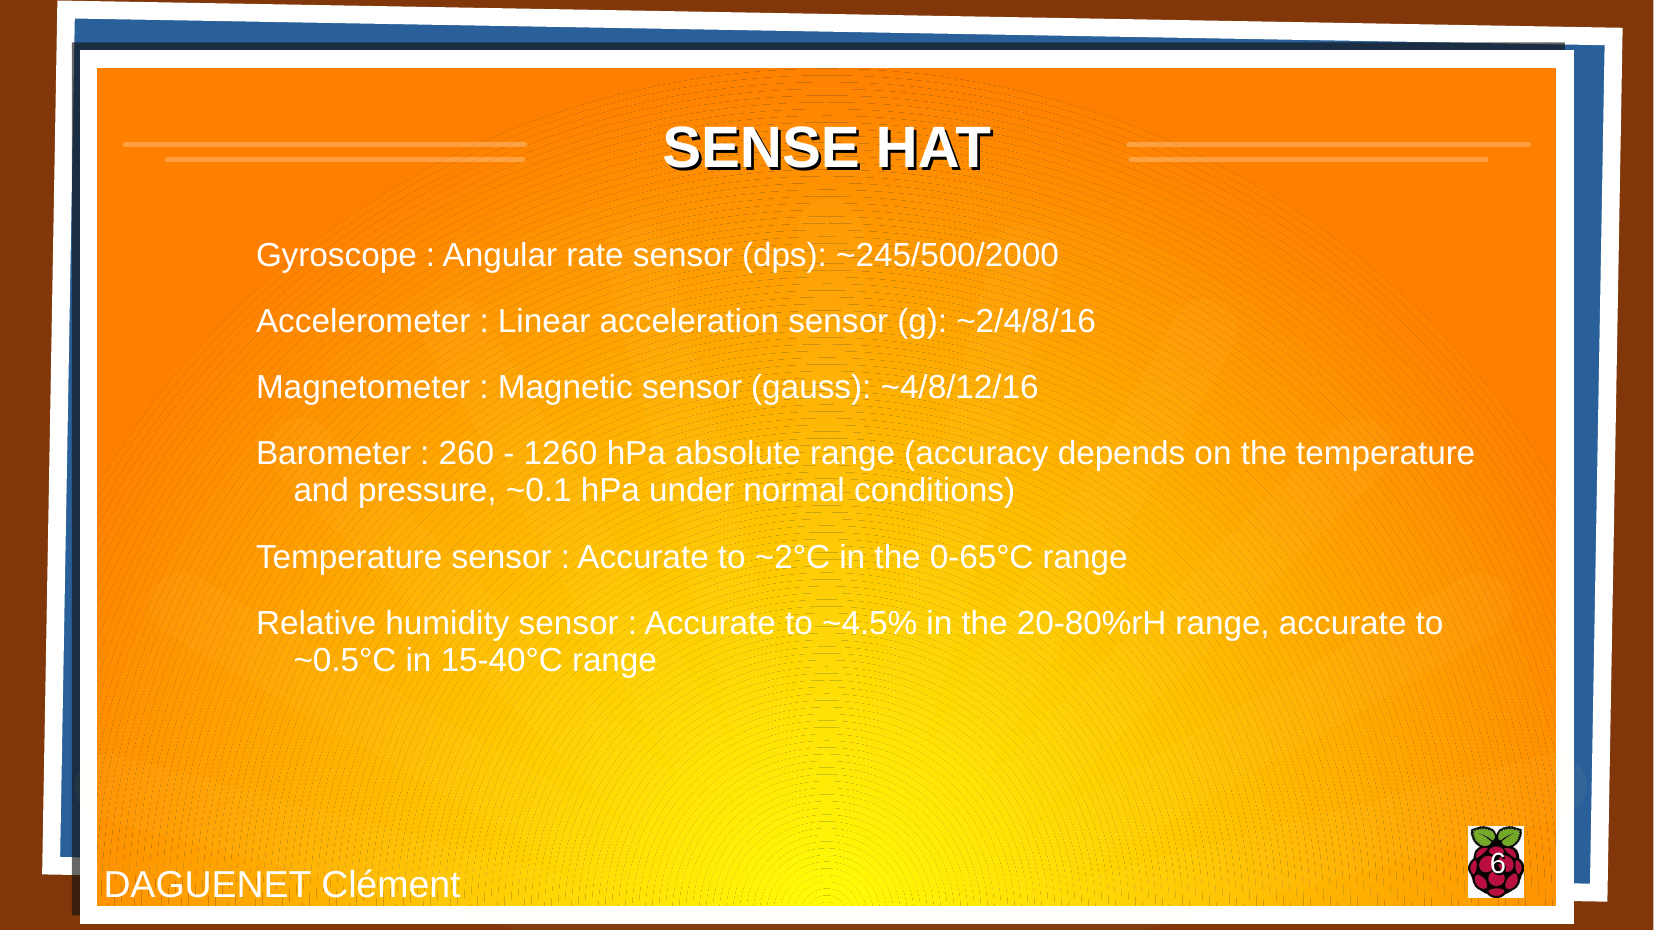

# SENSE HAT
Gyroscope : Angular rate sensor (dps): ~245/500/2000
Accelerometer : Linear acceleration sensor (g): ~2/4/8/16
Magnetometer : Magnetic sensor (gauss): ~4/8/12/16
Barometer : 260 - 1260 hPa absolute range (accuracy depends on the temperature and pressure, ~0.1 hPa under normal conditions)
Temperature sensor : Accurate to ~2°C in the 0-65°C range
Relative humidity sensor : Accurate to ~4.5% in the 20-80%rH range, accurate to ~0.5°C in 15-40°C range
6